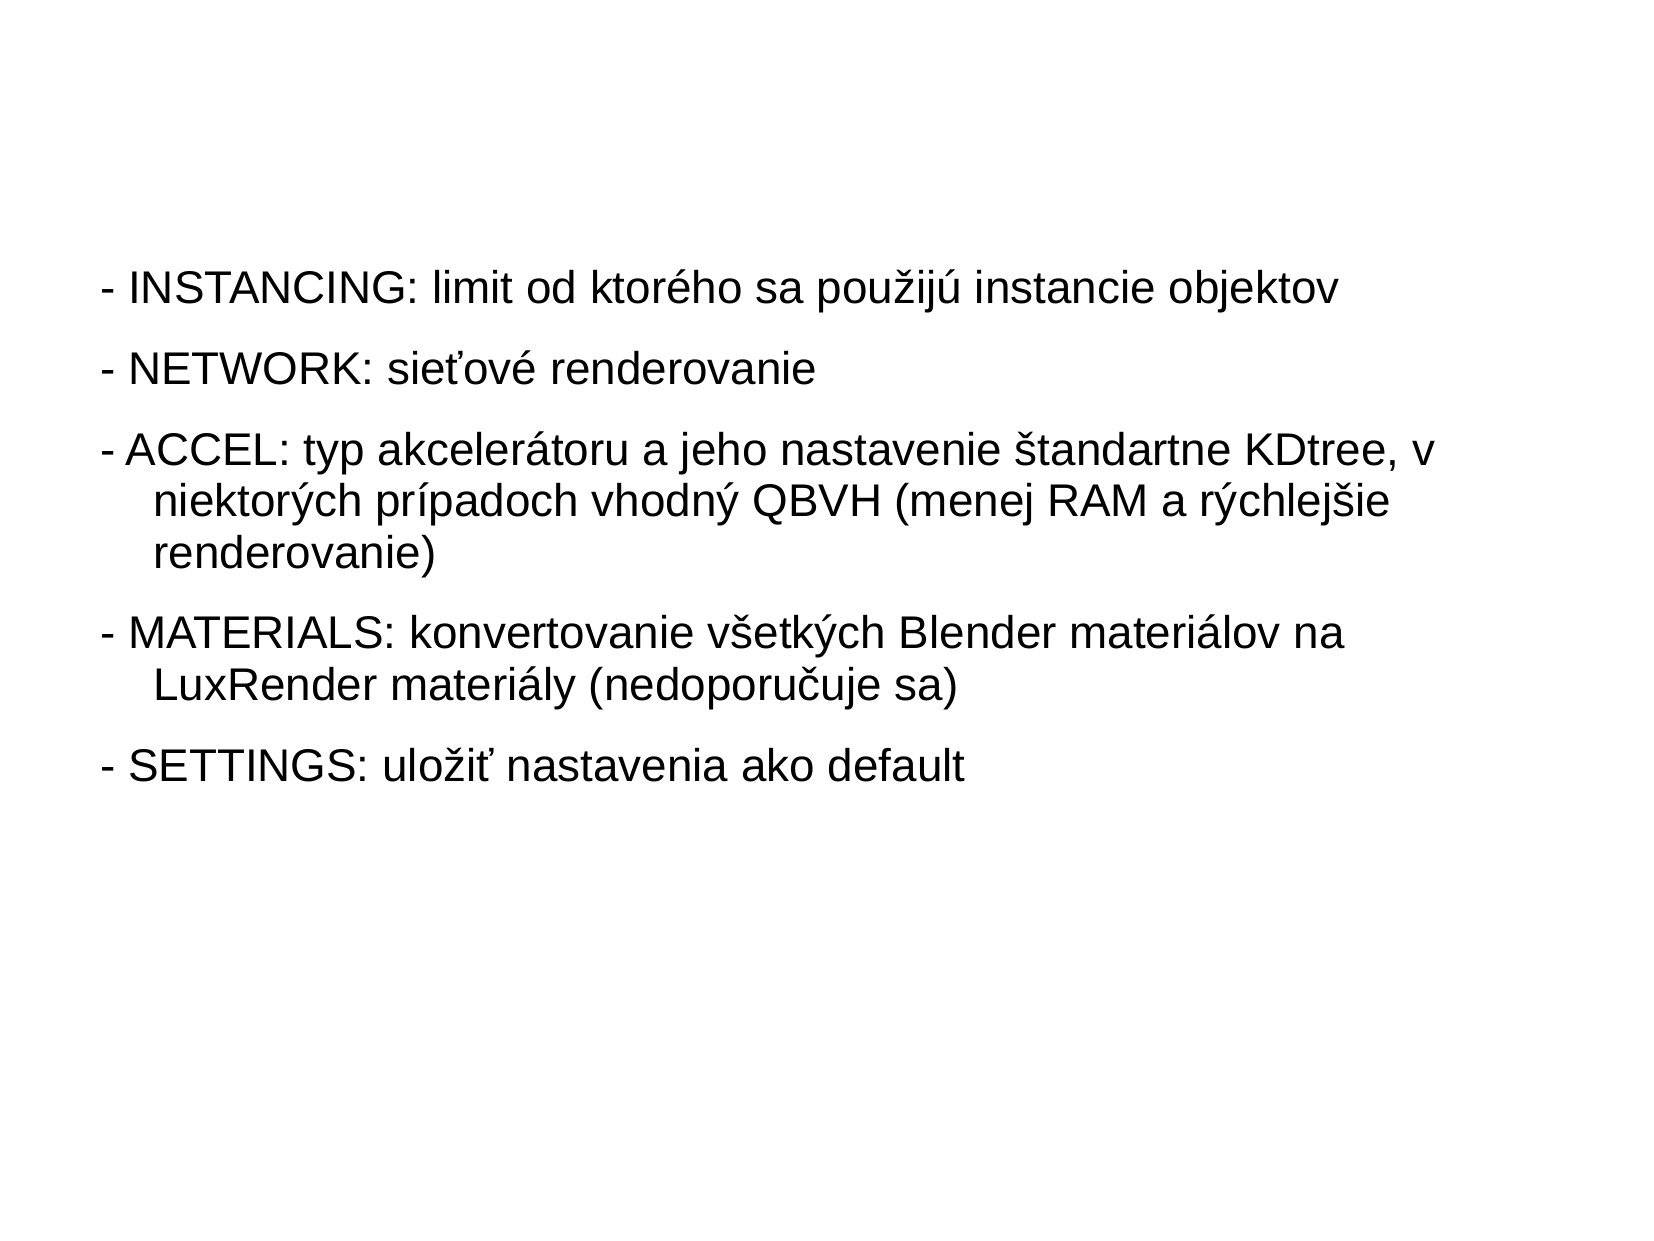

# - INSTANCING: limit od ktorého sa použijú instancie objektov
- NETWORK: sieťové renderovanie
- ACCEL: typ akcelerátoru a jeho nastavenie štandartne KDtree, v niektorých prípadoch vhodný QBVH (menej RAM a rýchlejšie renderovanie)
- MATERIALS: konvertovanie všetkých Blender materiálov na LuxRender materiály (nedoporučuje sa)
- SETTINGS: uložiť nastavenia ako default